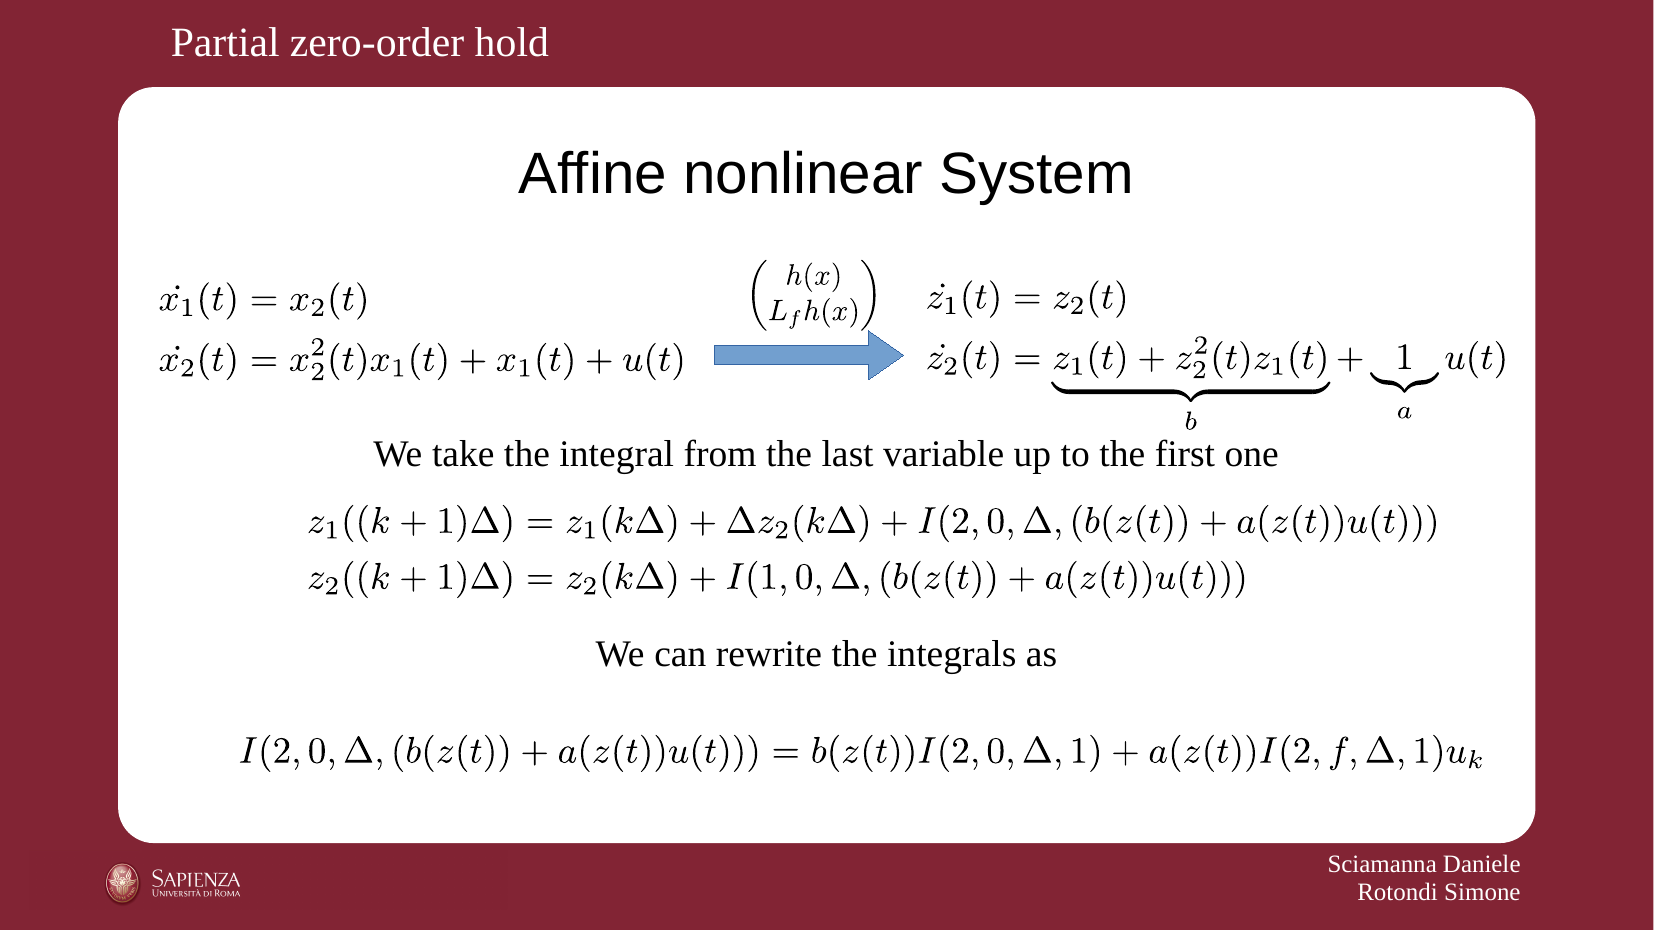

Partial zero-order hold
# Affine nonlinear System
We take the integral from the last variable up to the first one
We can rewrite the integrals as
Sciamanna Daniele
Rotondi Simone